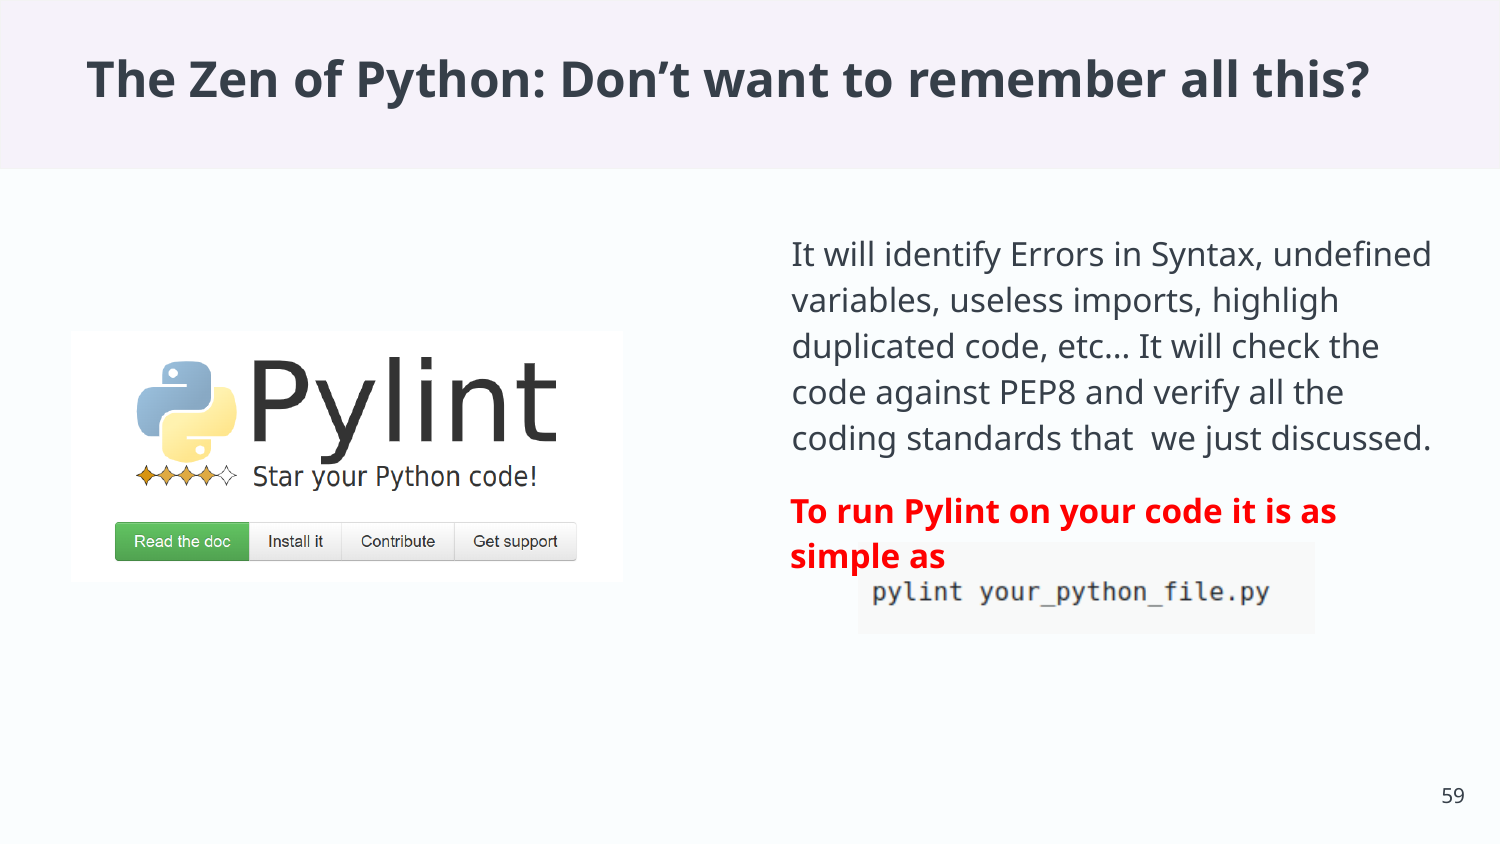

# The Zen of Python: Don’t want to remember all this?
It will identify Errors in Syntax, undefined variables, useless imports, highligh duplicated code, etc… It will check the code against PEP8 and verify all the coding standards that we just discussed.
To run Pylint on your code it is as simple as